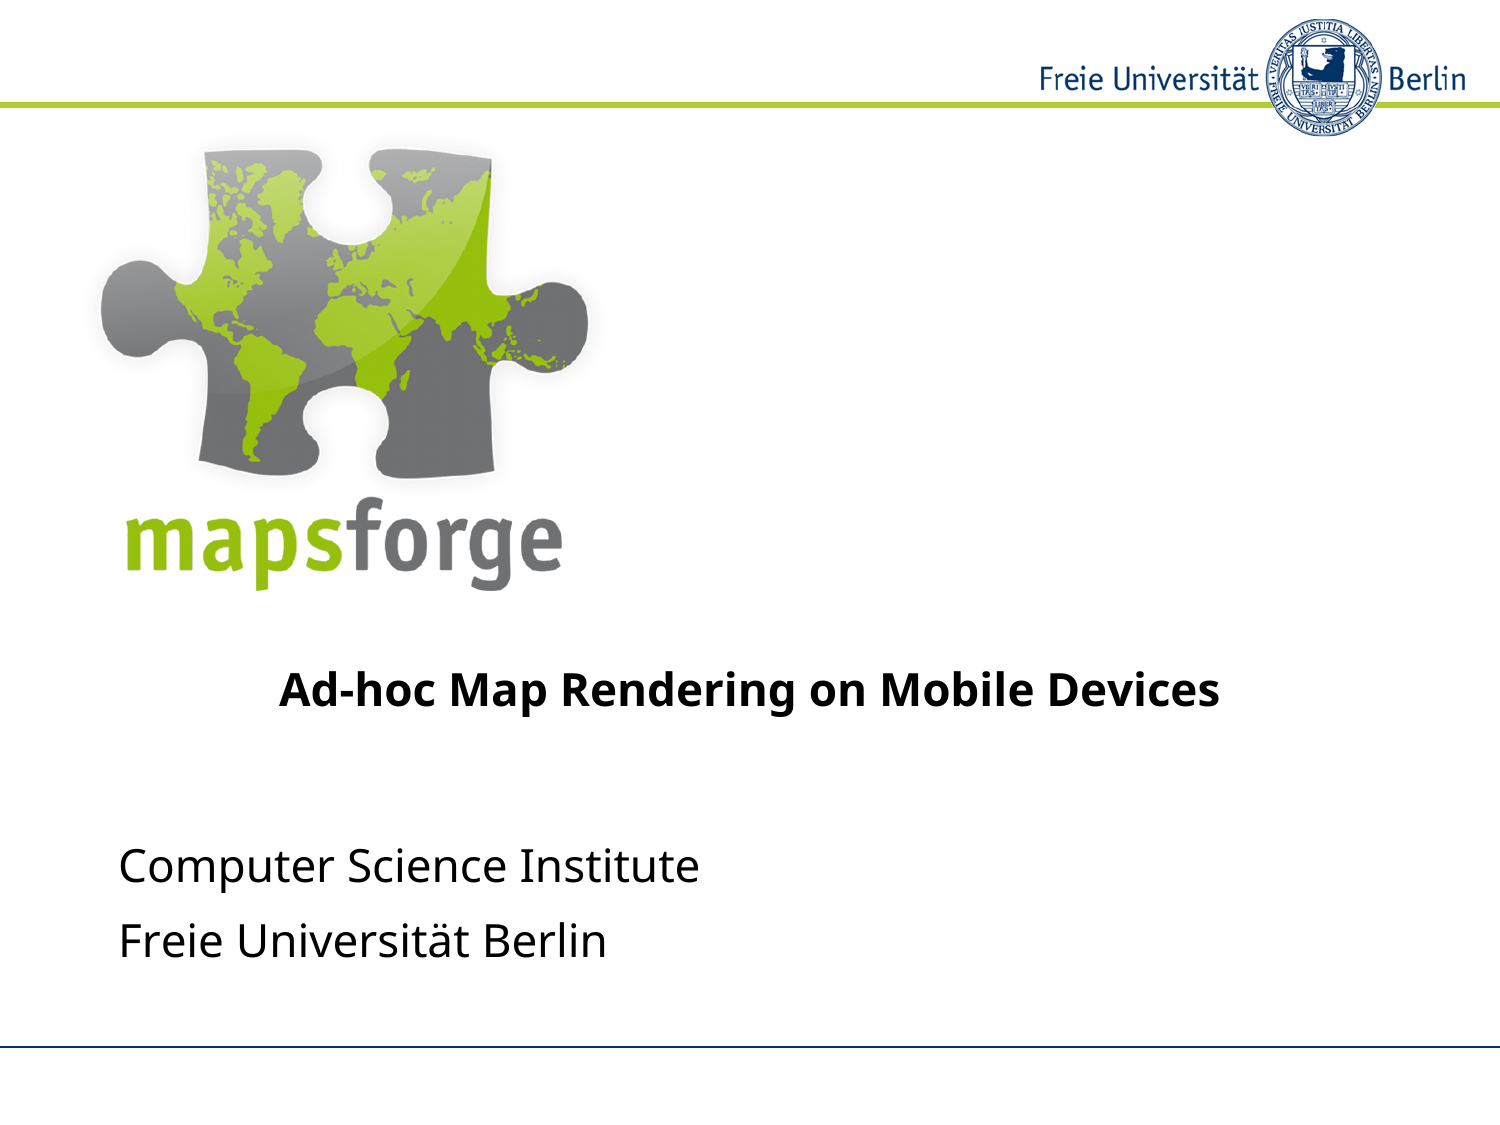

# Ad-hoc Map Rendering on Mobile Devices
Computer Science Institute
Freie Universität Berlin